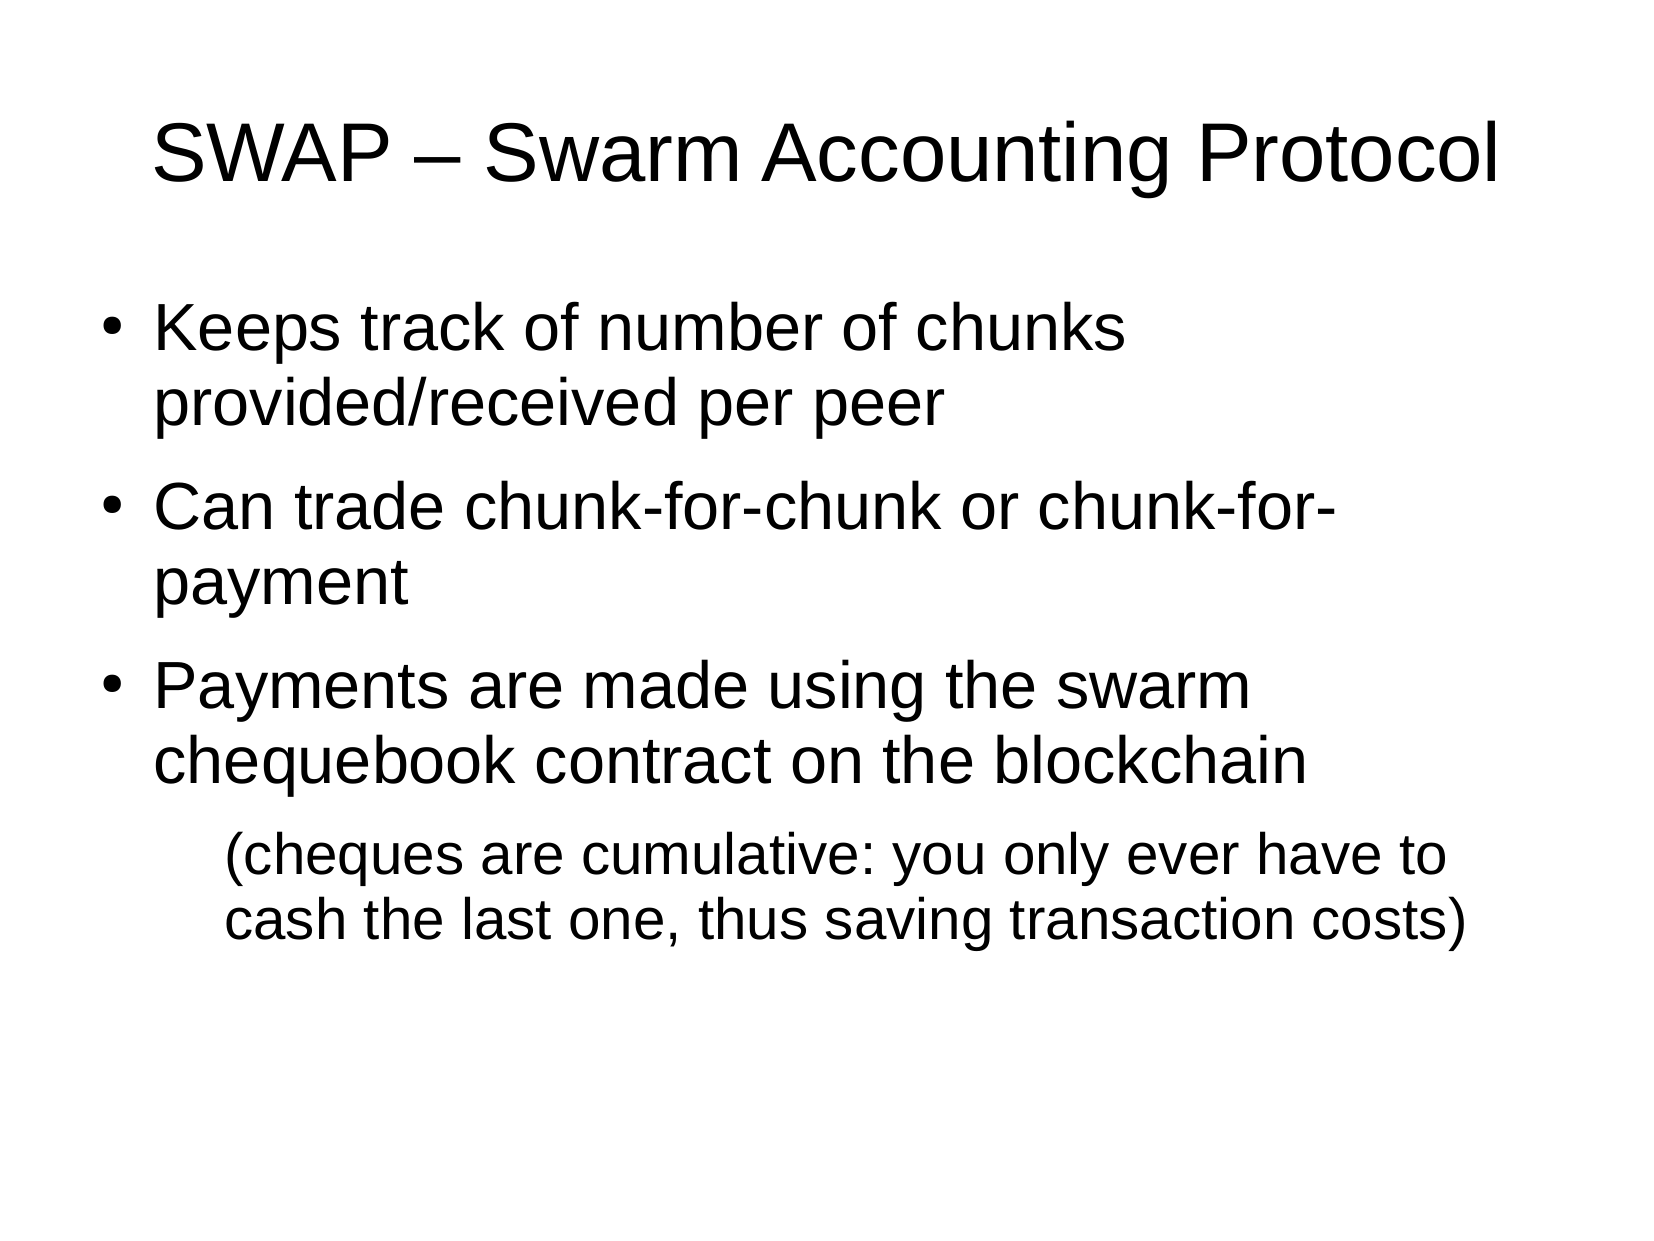

# SWAP – Swarm Accounting Protocol
Keeps track of number of chunks provided/received per peer
Can trade chunk-for-chunk or chunk-for-payment
Payments are made using the swarm chequebook contract on the blockchain
(cheques are cumulative: you only ever have to cash the last one, thus saving transaction costs)